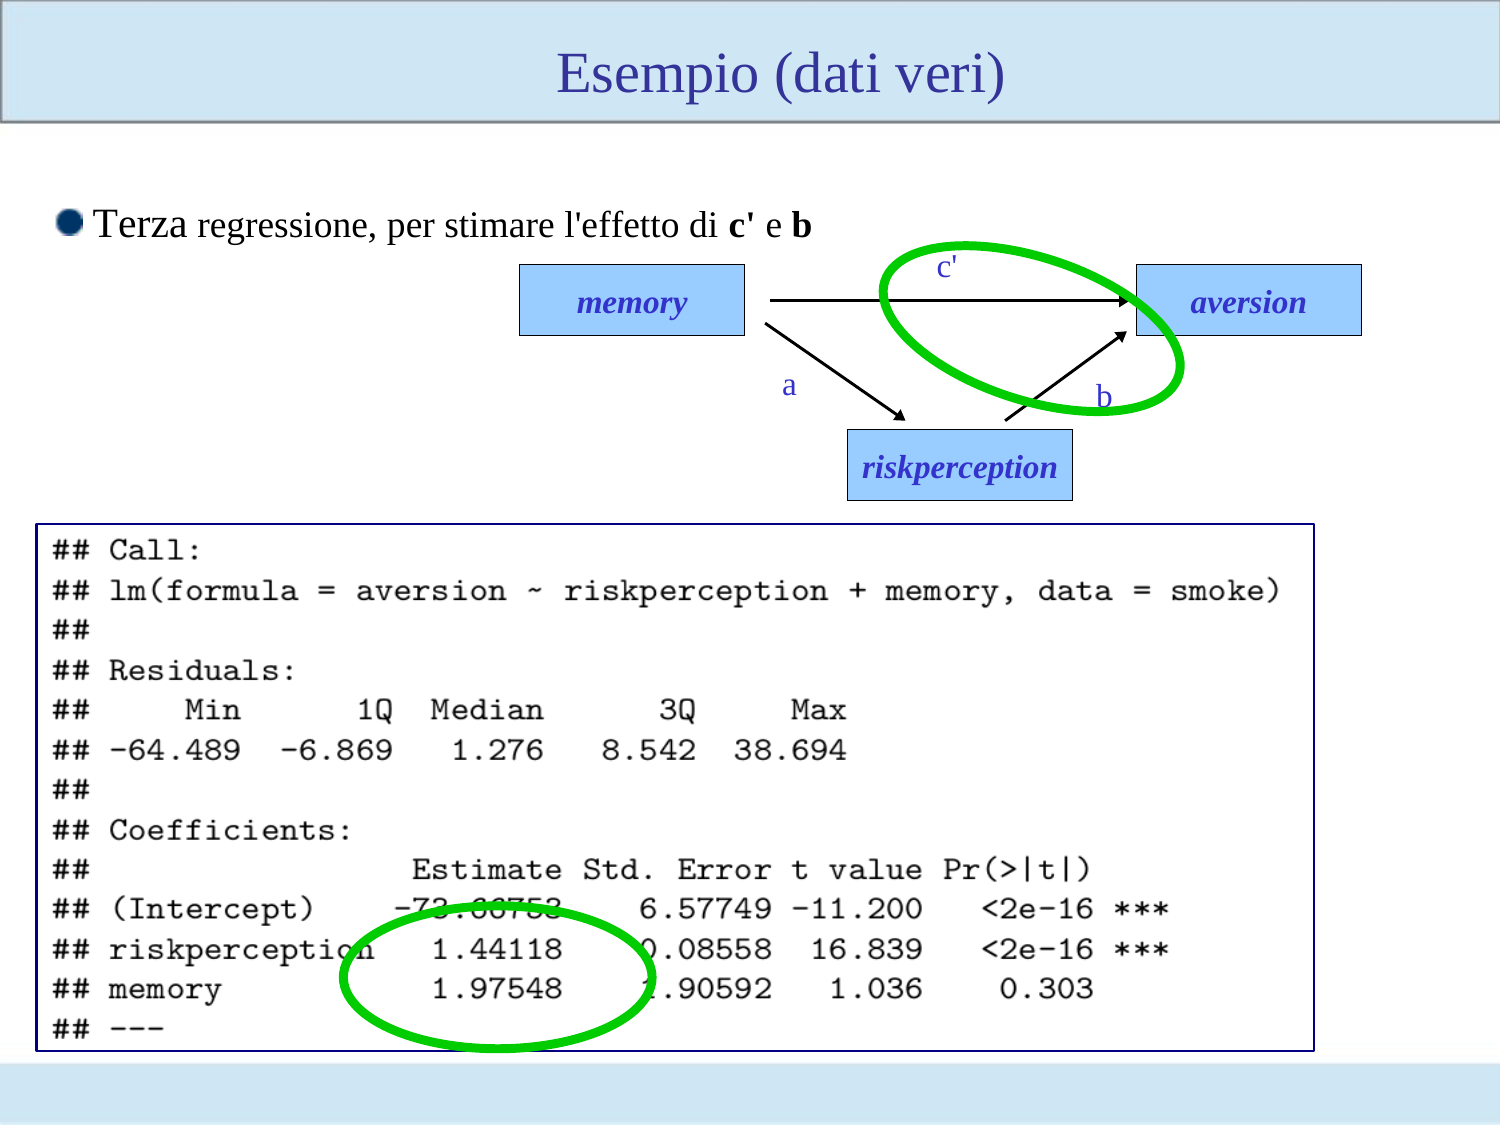

# Esempio (dati veri)
 Terza regressione, per stimare l'effetto di c' e b
c'
memory
aversion
a
b
riskperception